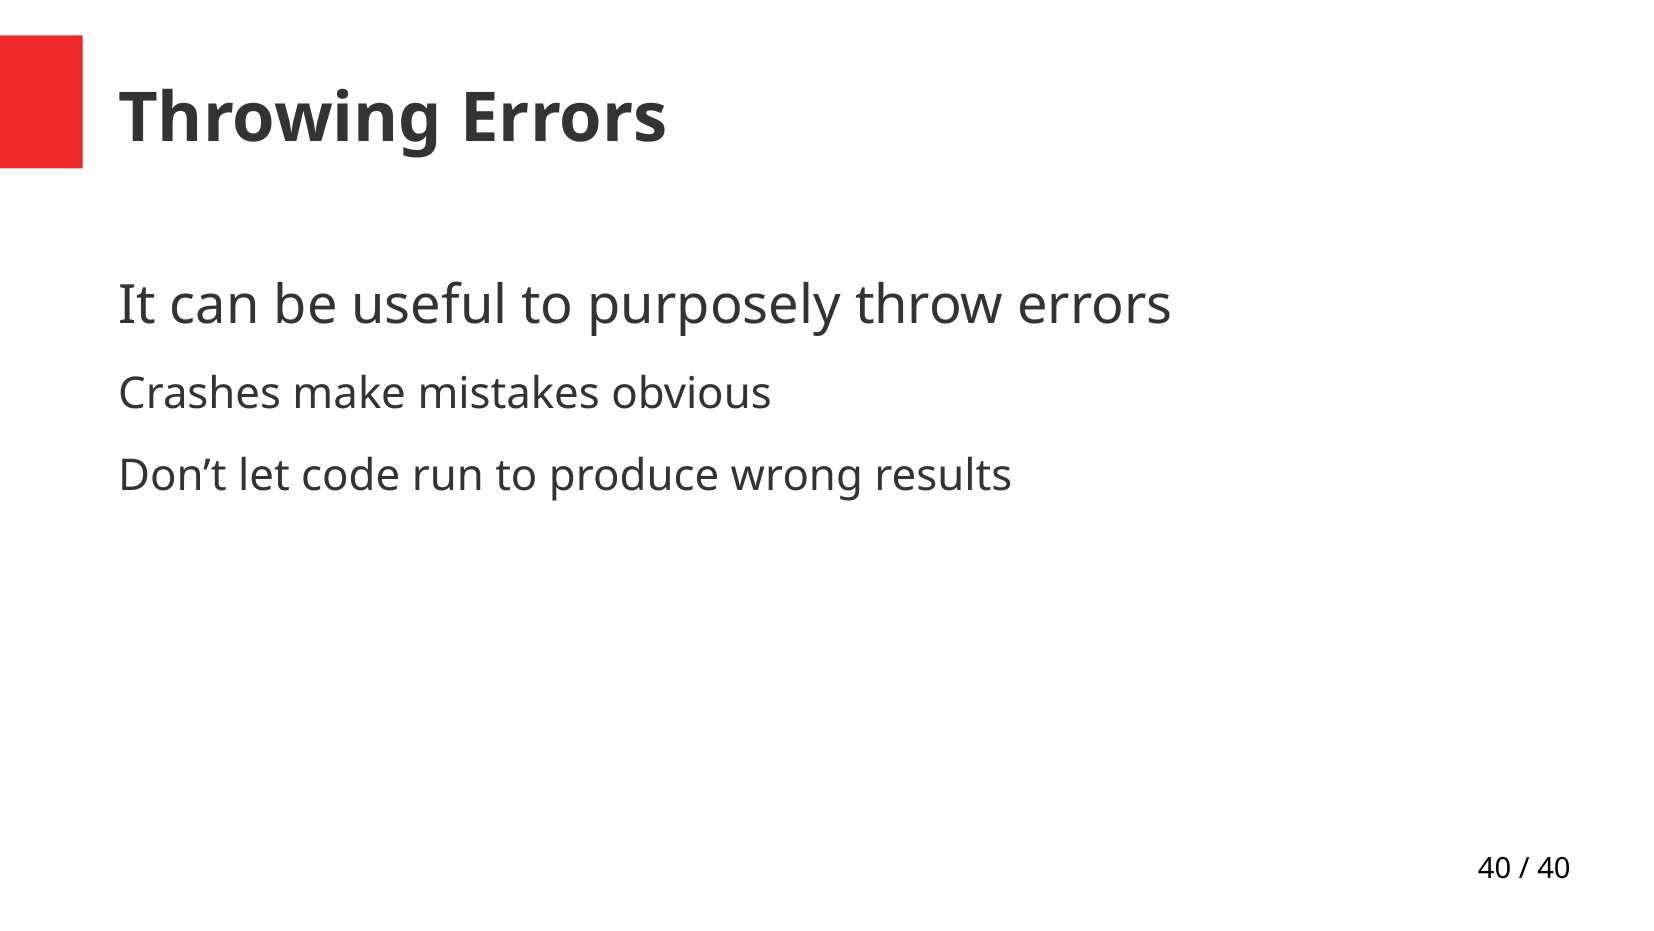

# Throwing Errors
It can be useful to purposely throw errors
Crashes make mistakes obvious
Don’t let code run to produce wrong results
40